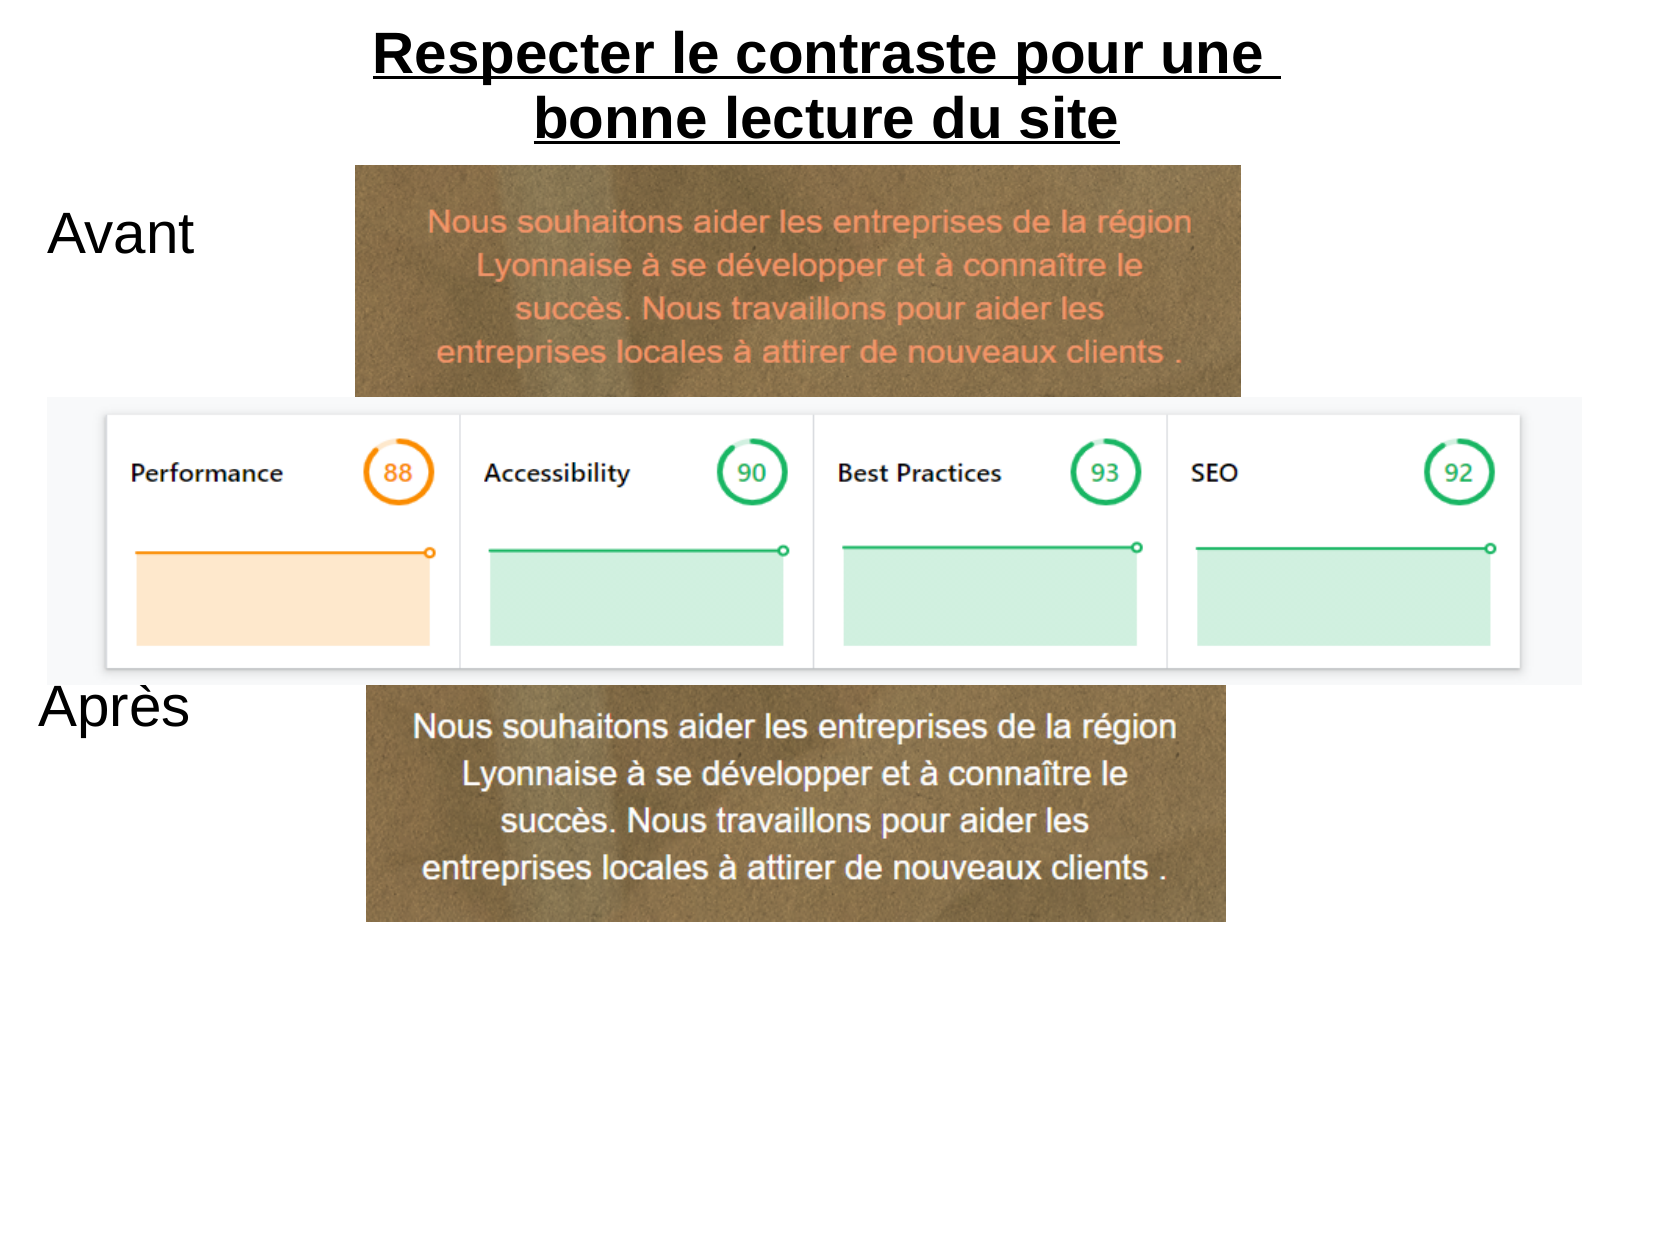

# Respecter le contraste pour une bonne lecture du site
Avant
Après